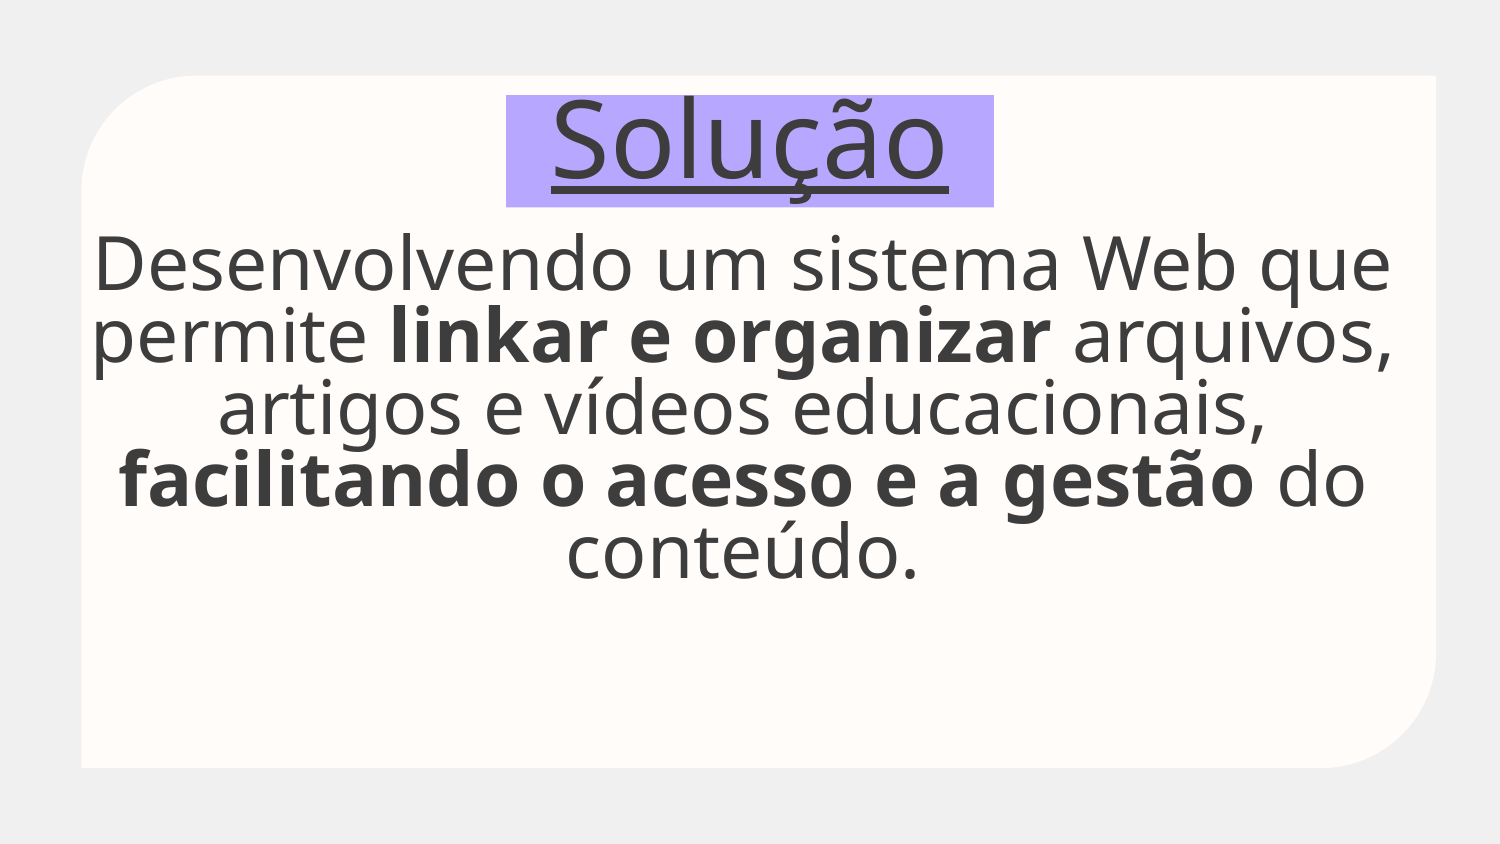

# Desenvolvendo um sistema Web que permite linkar e organizar arquivos, artigos e vídeos educacionais, facilitando o acesso e a gestão do conteúdo.
Solução